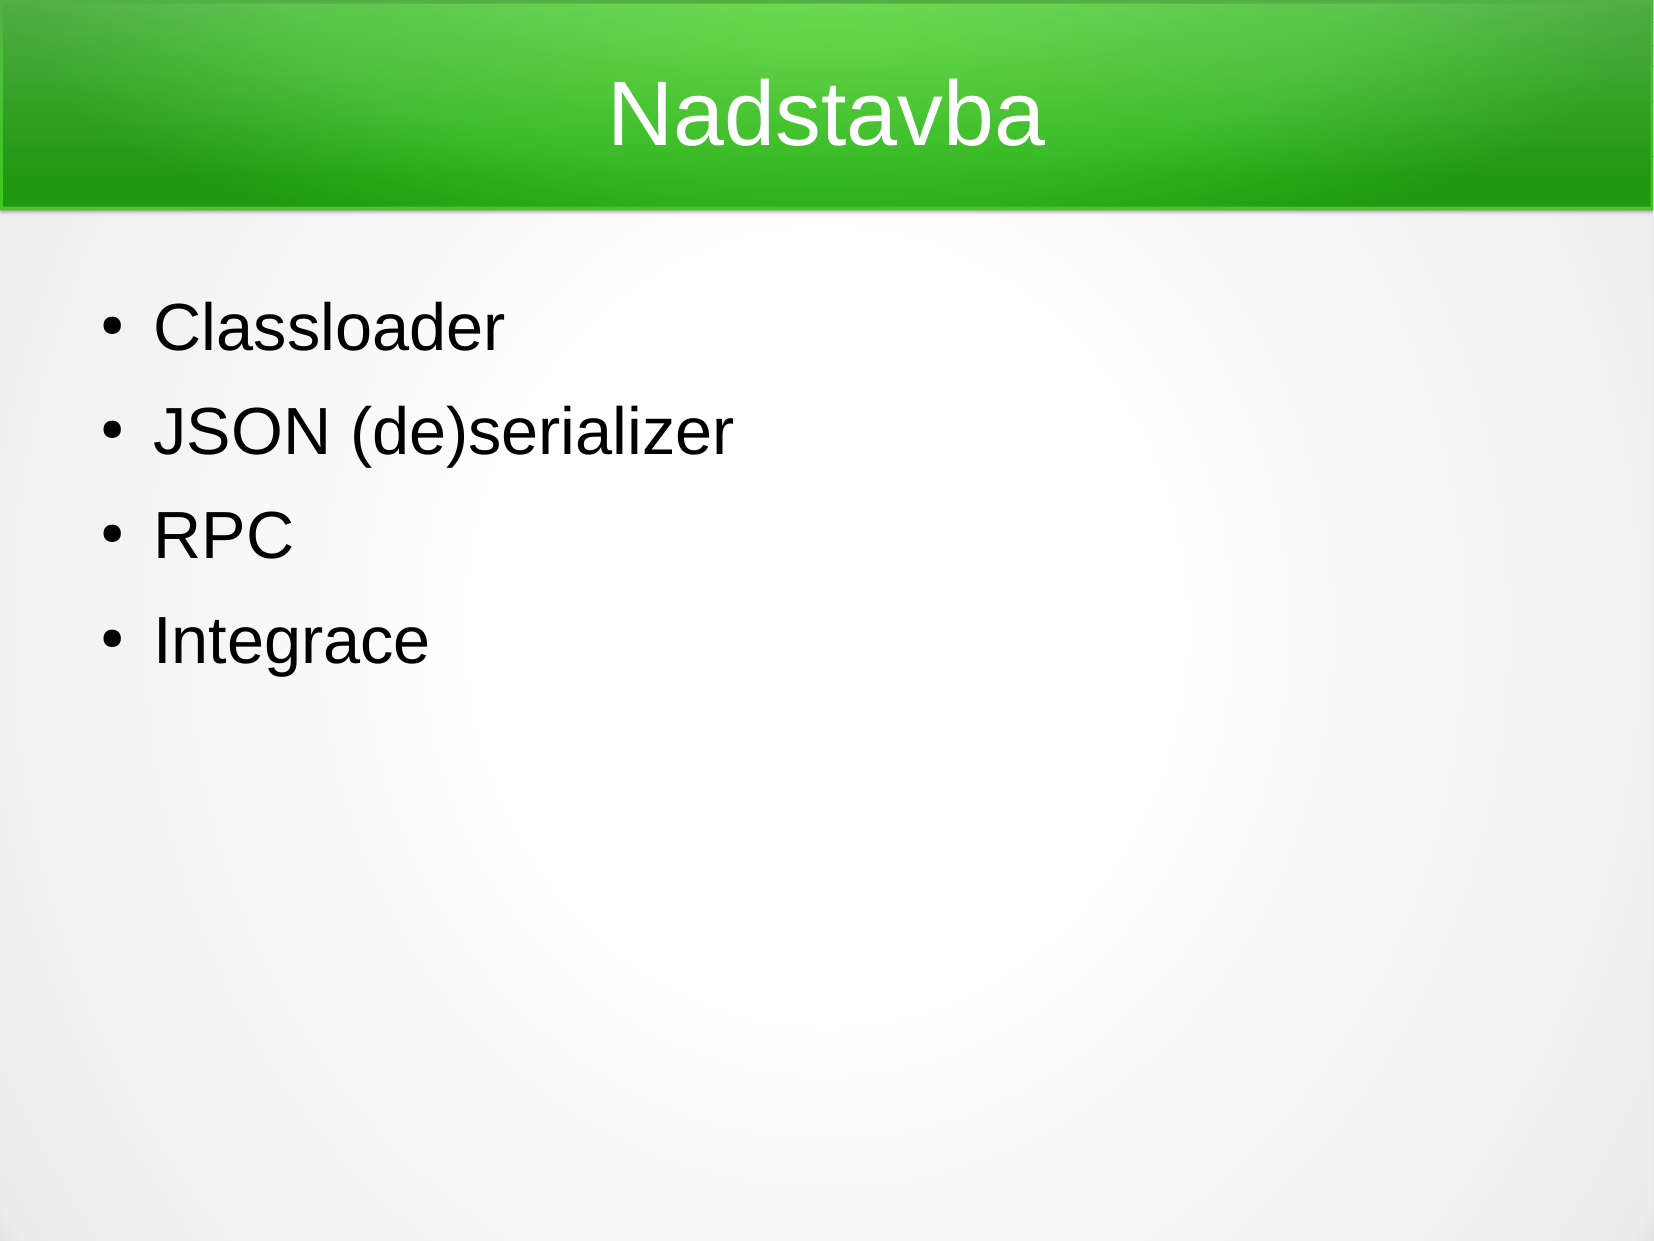

# Nadstavba
Classloader
JSON (de)serializer
RPC
Integrace